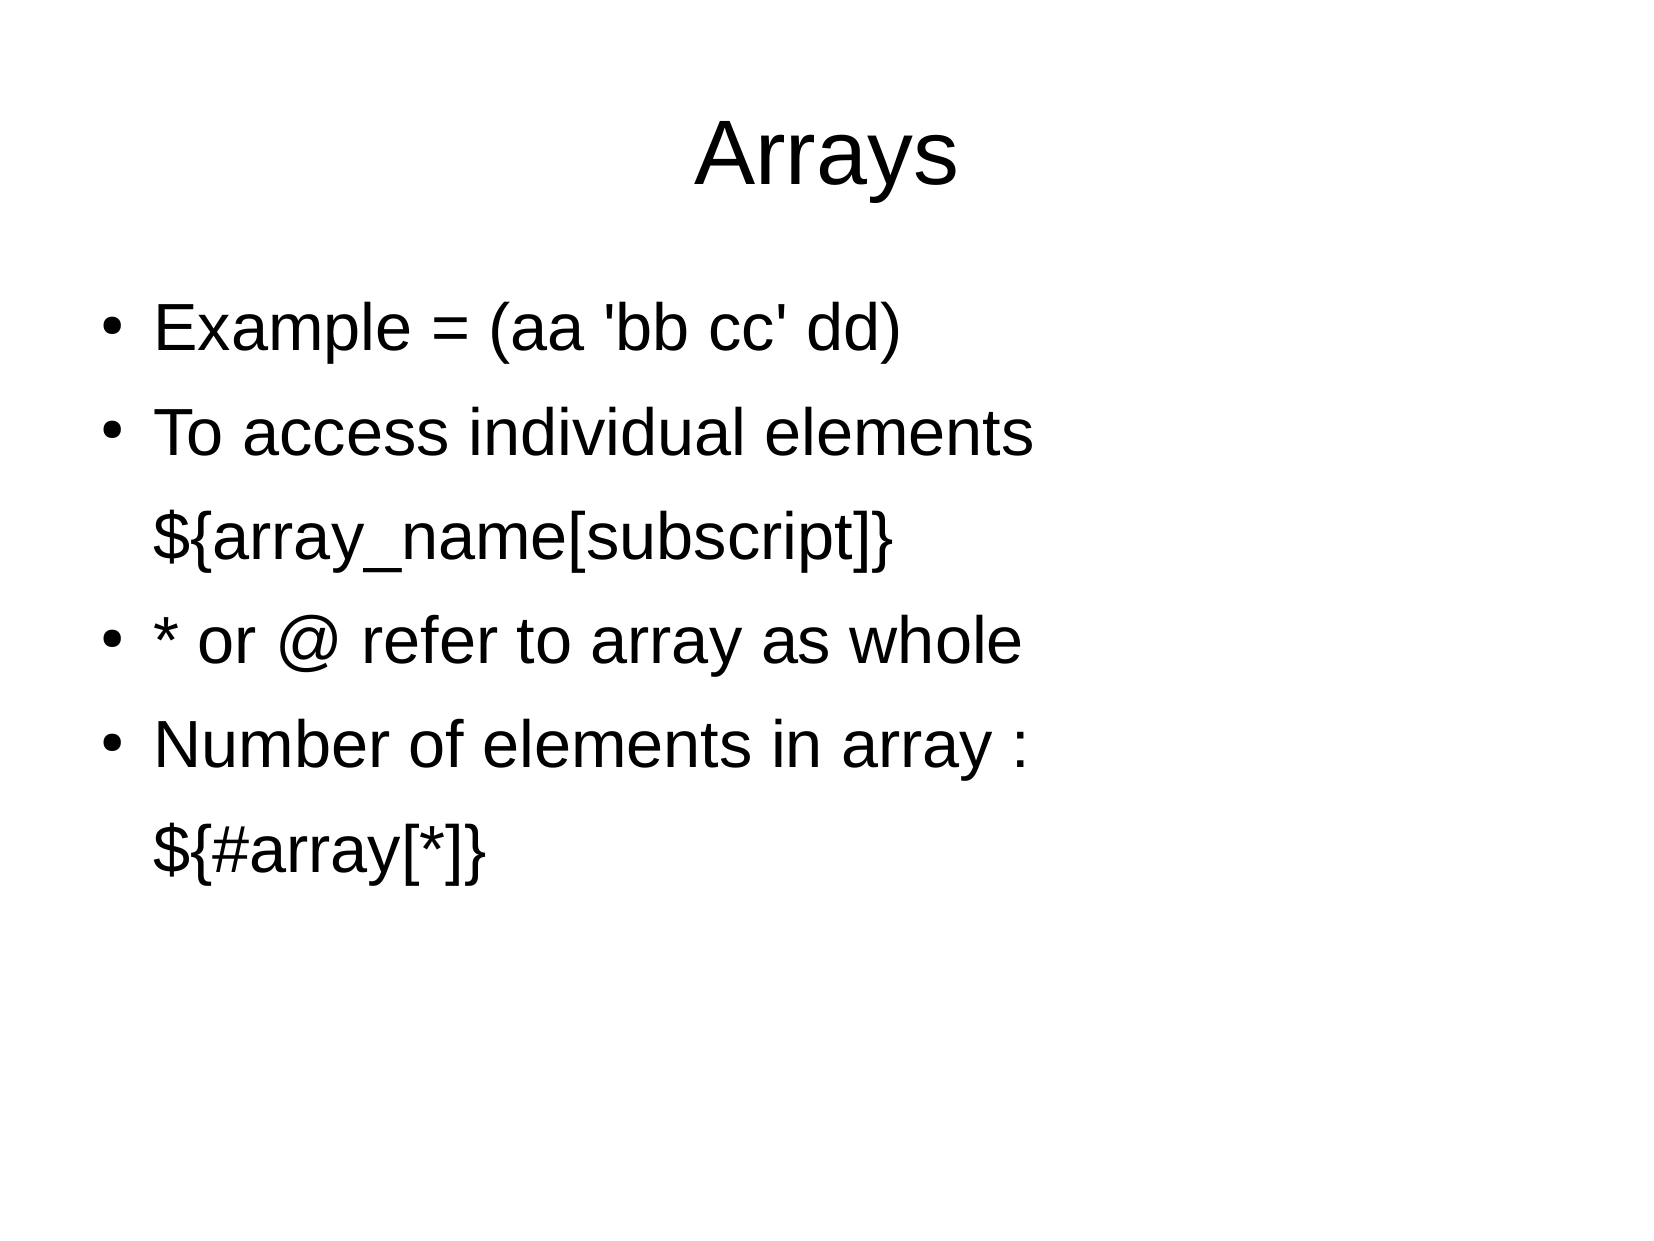

# Arrays
Example = (aa 'bb cc' dd)
To access individual elements
${array_name[subscript]}
* or @ refer to array as whole
Number of elements in array :
${#array[*]}